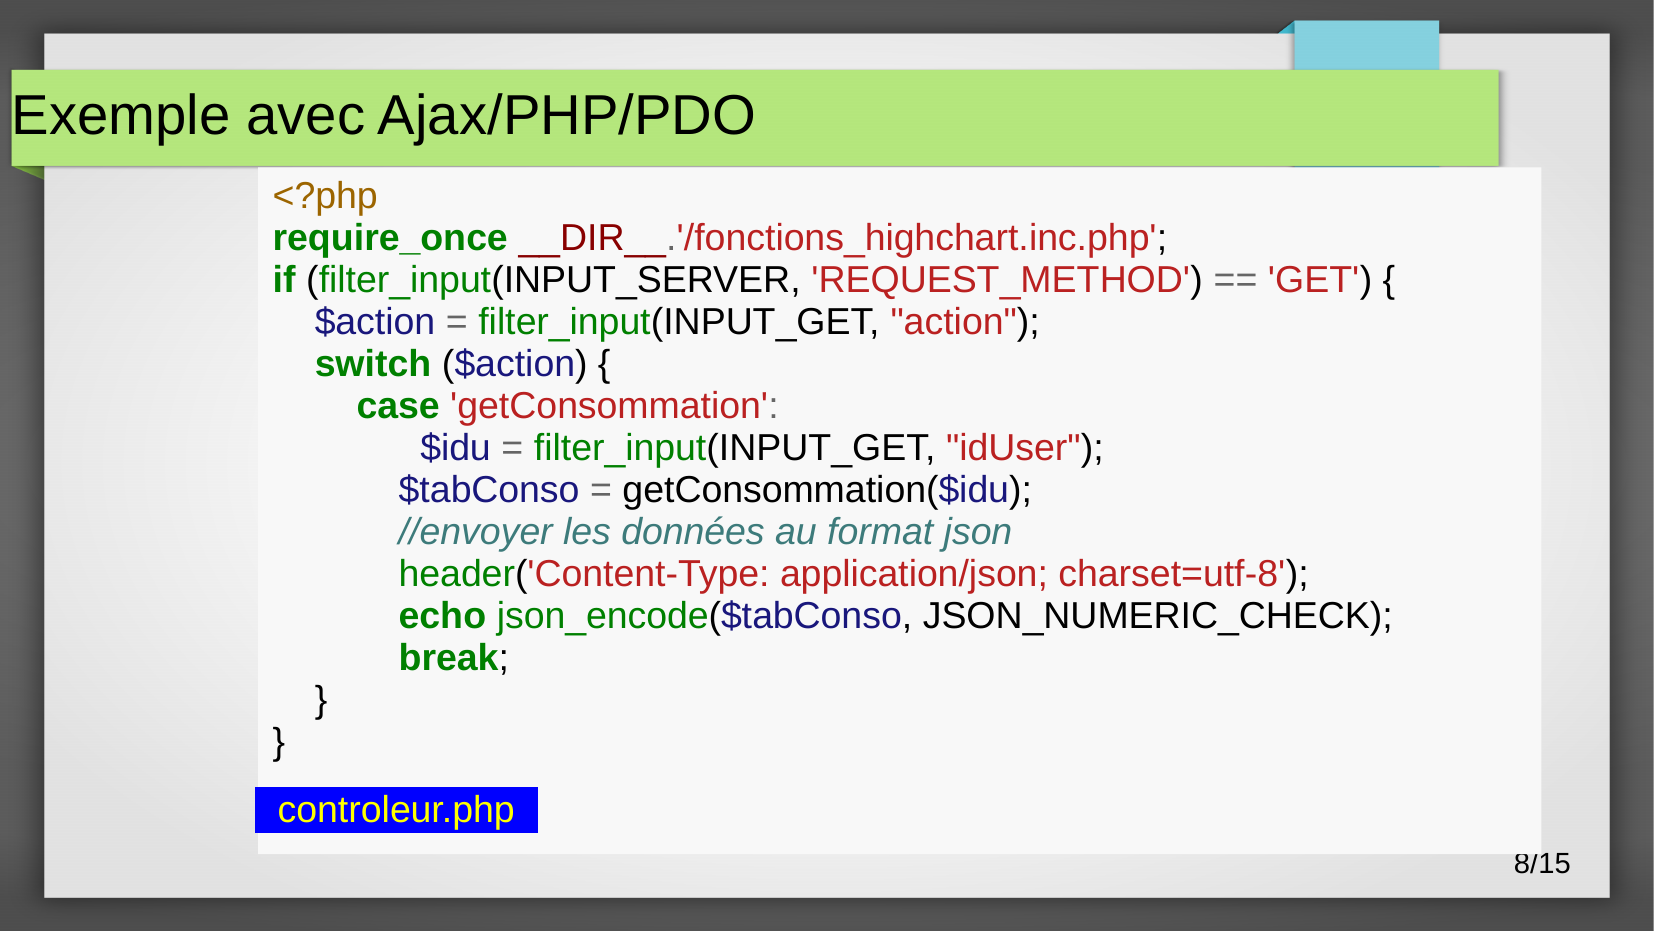

# Exemple avec Ajax/PHP/PDO
<?php
require_once __DIR__.'/fonctions_highchart.inc.php';
if (filter_input(INPUT_SERVER, 'REQUEST_METHOD') == 'GET') {
 $action = filter_input(INPUT_GET, "action");
 switch ($action) {
 case 'getConsommation':
		$idu = filter_input(INPUT_GET, "idUser");
 $tabConso = getConsommation($idu);
 //envoyer les données au format json
 header('Content-Type: application/json; charset=utf-8');
 echo json_encode($tabConso, JSON_NUMERIC_CHECK);
 break;
 }
}
controleur.php
8